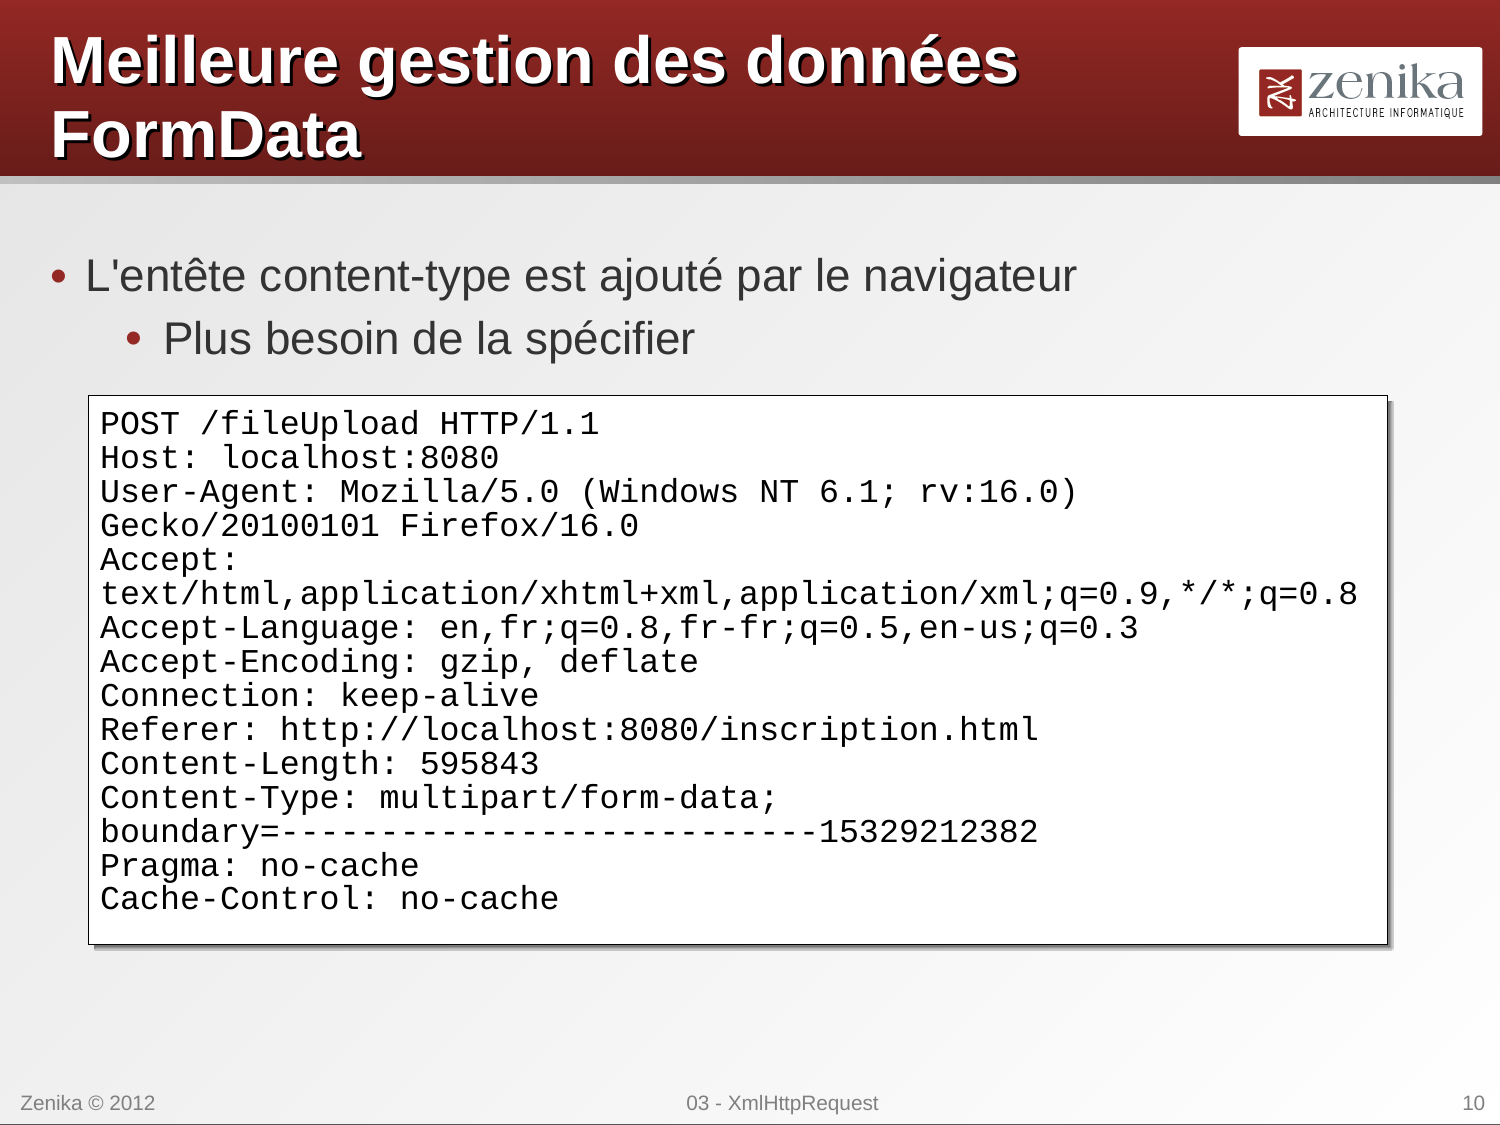

# Meilleure gestion des données FormData
L'entête content-type est ajouté par le navigateur
Plus besoin de la spécifier
POST /fileUpload HTTP/1.1
Host: localhost:8080
User-Agent: Mozilla/5.0 (Windows NT 6.1; rv:16.0) Gecko/20100101 Firefox/16.0
Accept: text/html,application/xhtml+xml,application/xml;q=0.9,*/*;q=0.8
Accept-Language: en,fr;q=0.8,fr-fr;q=0.5,en-us;q=0.3
Accept-Encoding: gzip, deflate
Connection: keep-alive
Referer: http://localhost:8080/inscription.html
Content-Length: 595843
Content-Type: multipart/form-data; boundary=---------------------------15329212382
Pragma: no-cache
Cache-Control: no-cache